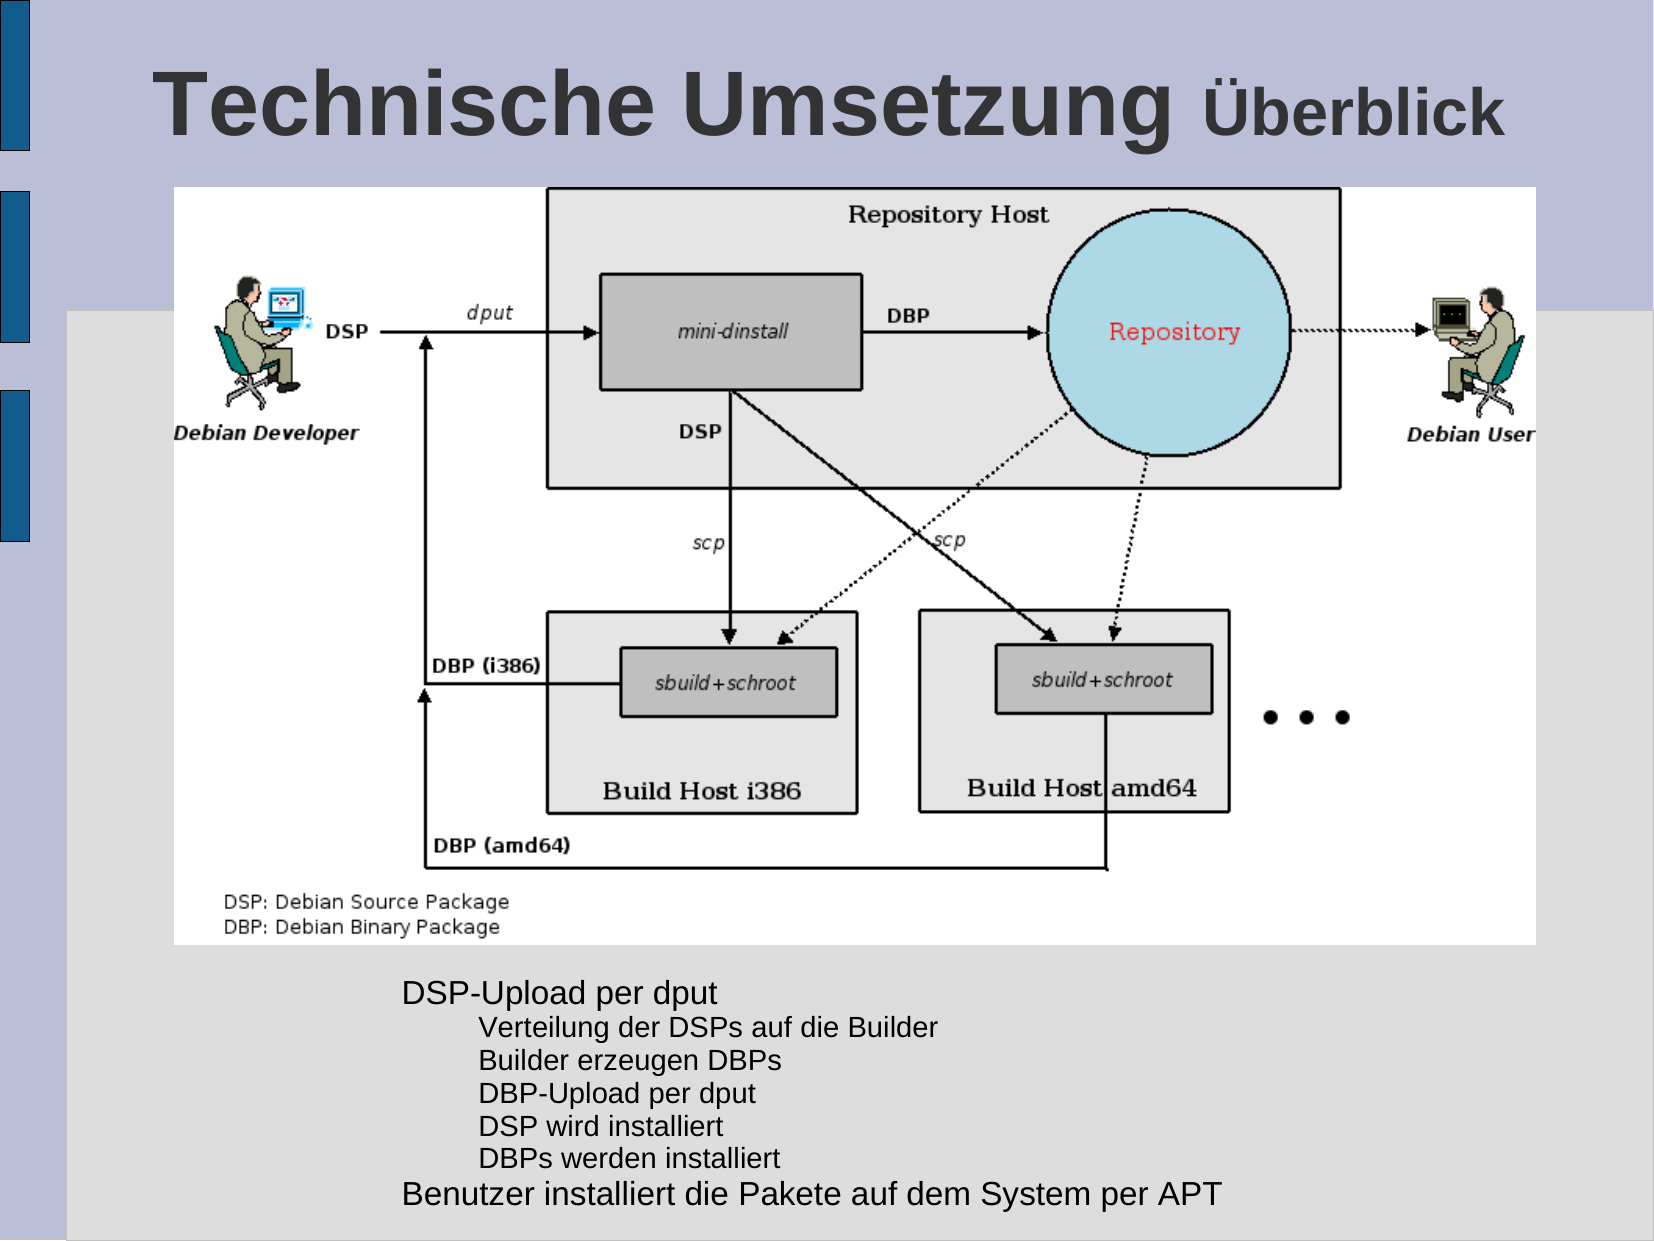

# Technische Umsetzung Überblick
DSP-Upload per dput
Verteilung der DSPs auf die Builder
Builder erzeugen DBPs
DBP-Upload per dput
DSP wird installiert
DBPs werden installiert
Benutzer installiert die Pakete auf dem System per APT